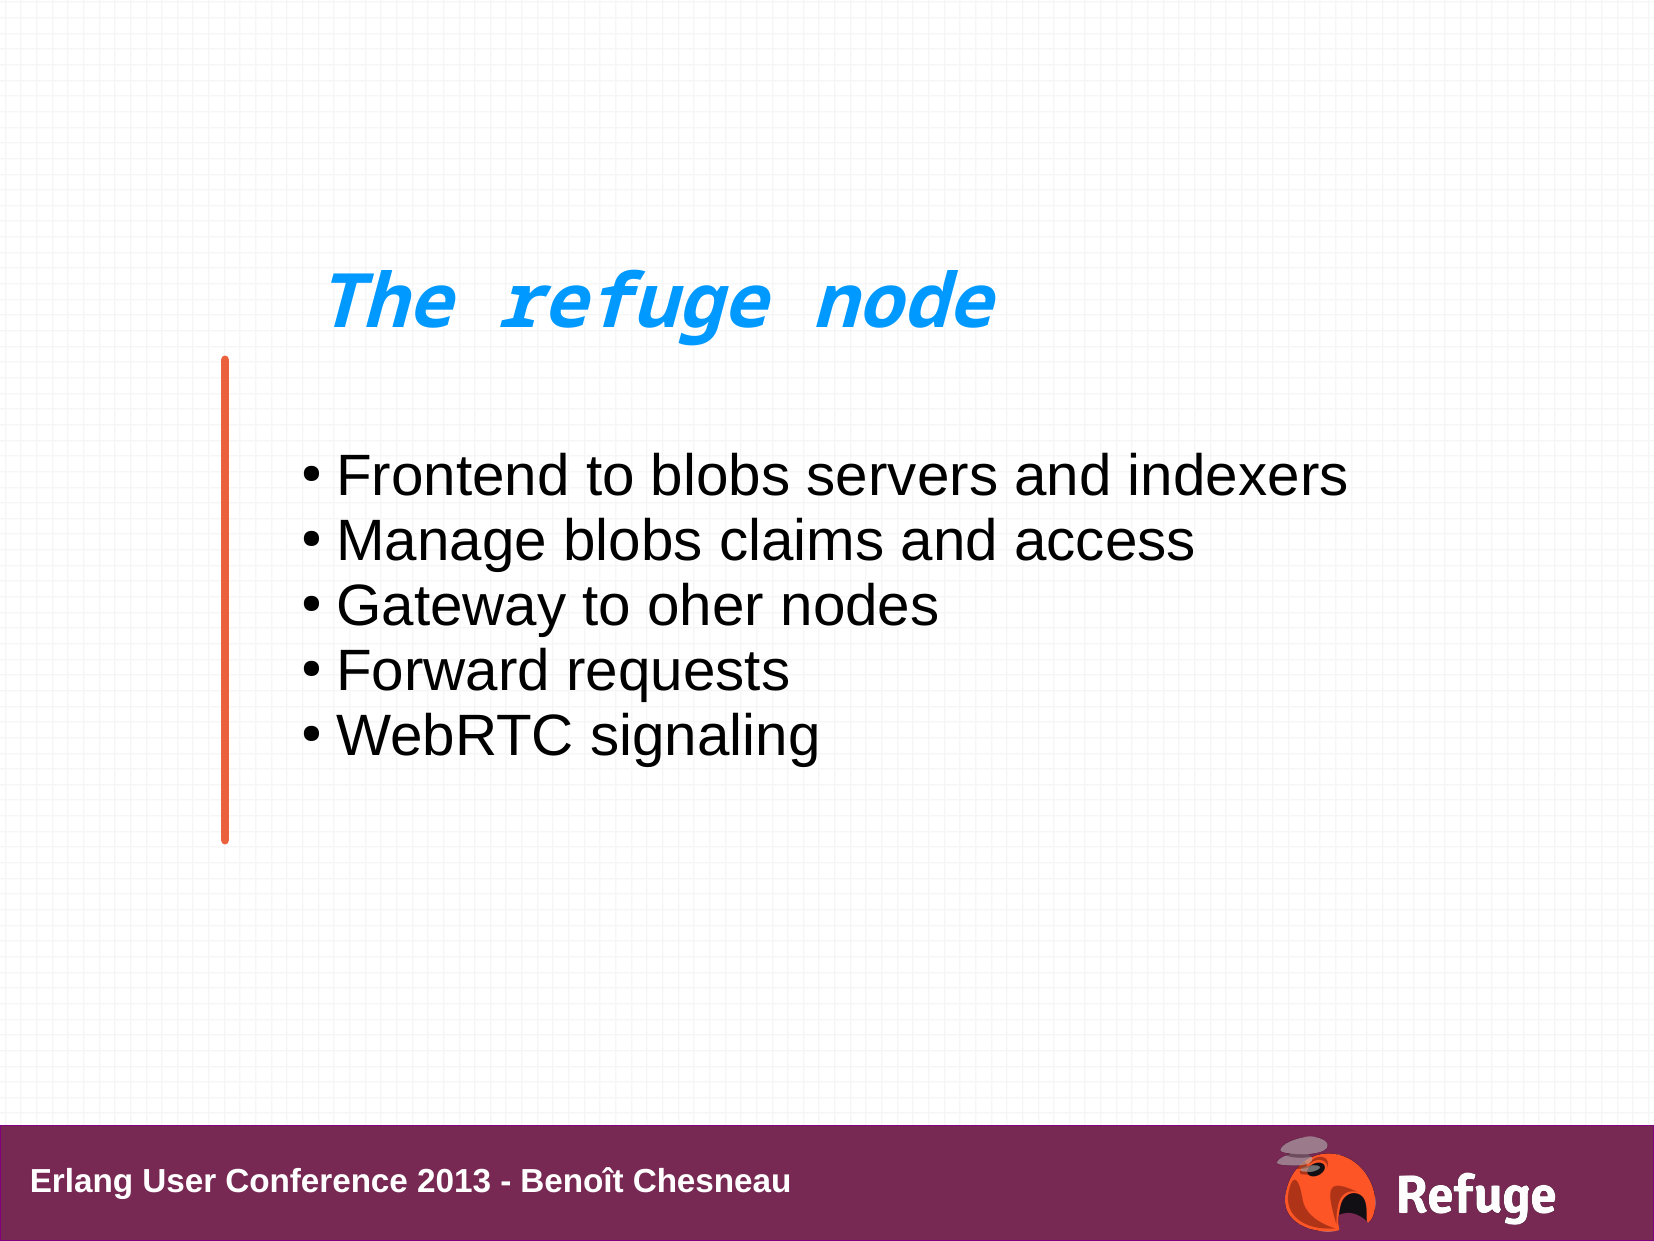

The refuge node
Frontend to blobs servers and indexers
Manage blobs claims and access
Gateway to oher nodes
Forward requests
WebRTC signaling
Erlang User Conference 2013 - Benoît Chesneau